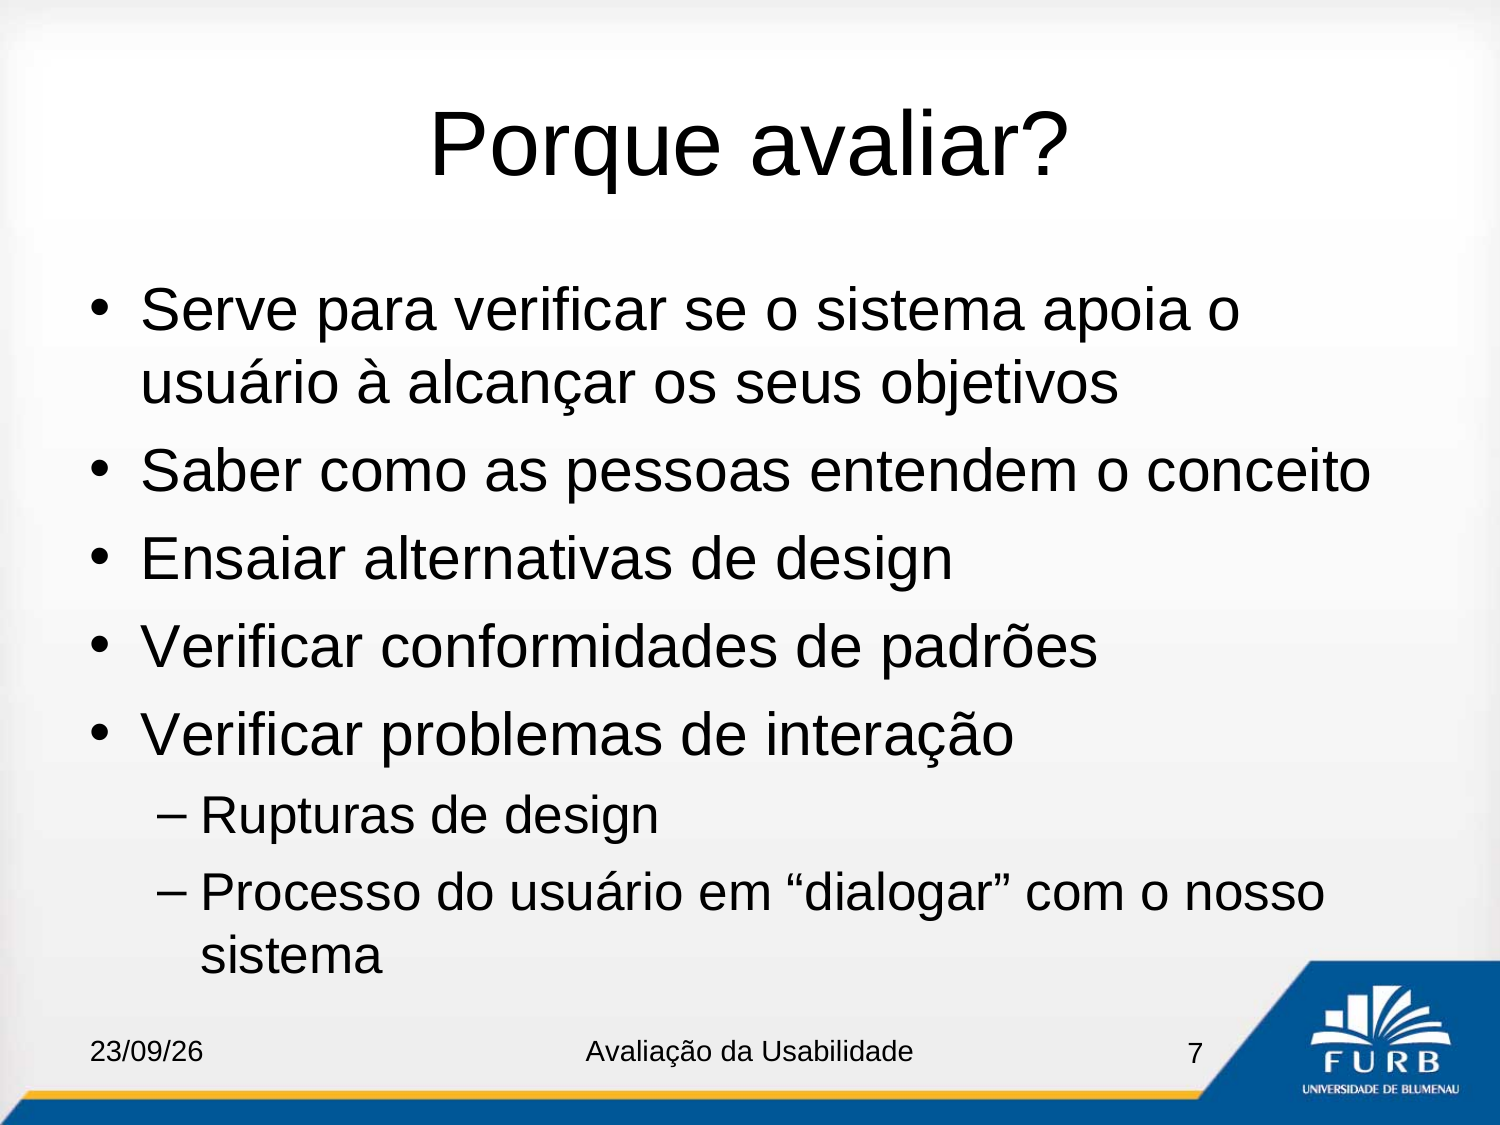

# Porque avaliar?
Serve para verificar se o sistema apoia o usuário à alcançar os seus objetivos
Saber como as pessoas entendem o conceito
Ensaiar alternativas de design
Verificar conformidades de padrões
Verificar problemas de interação
Rupturas de design
Processo do usuário em “dialogar” com o nosso sistema
Avaliação da Usabilidade
7